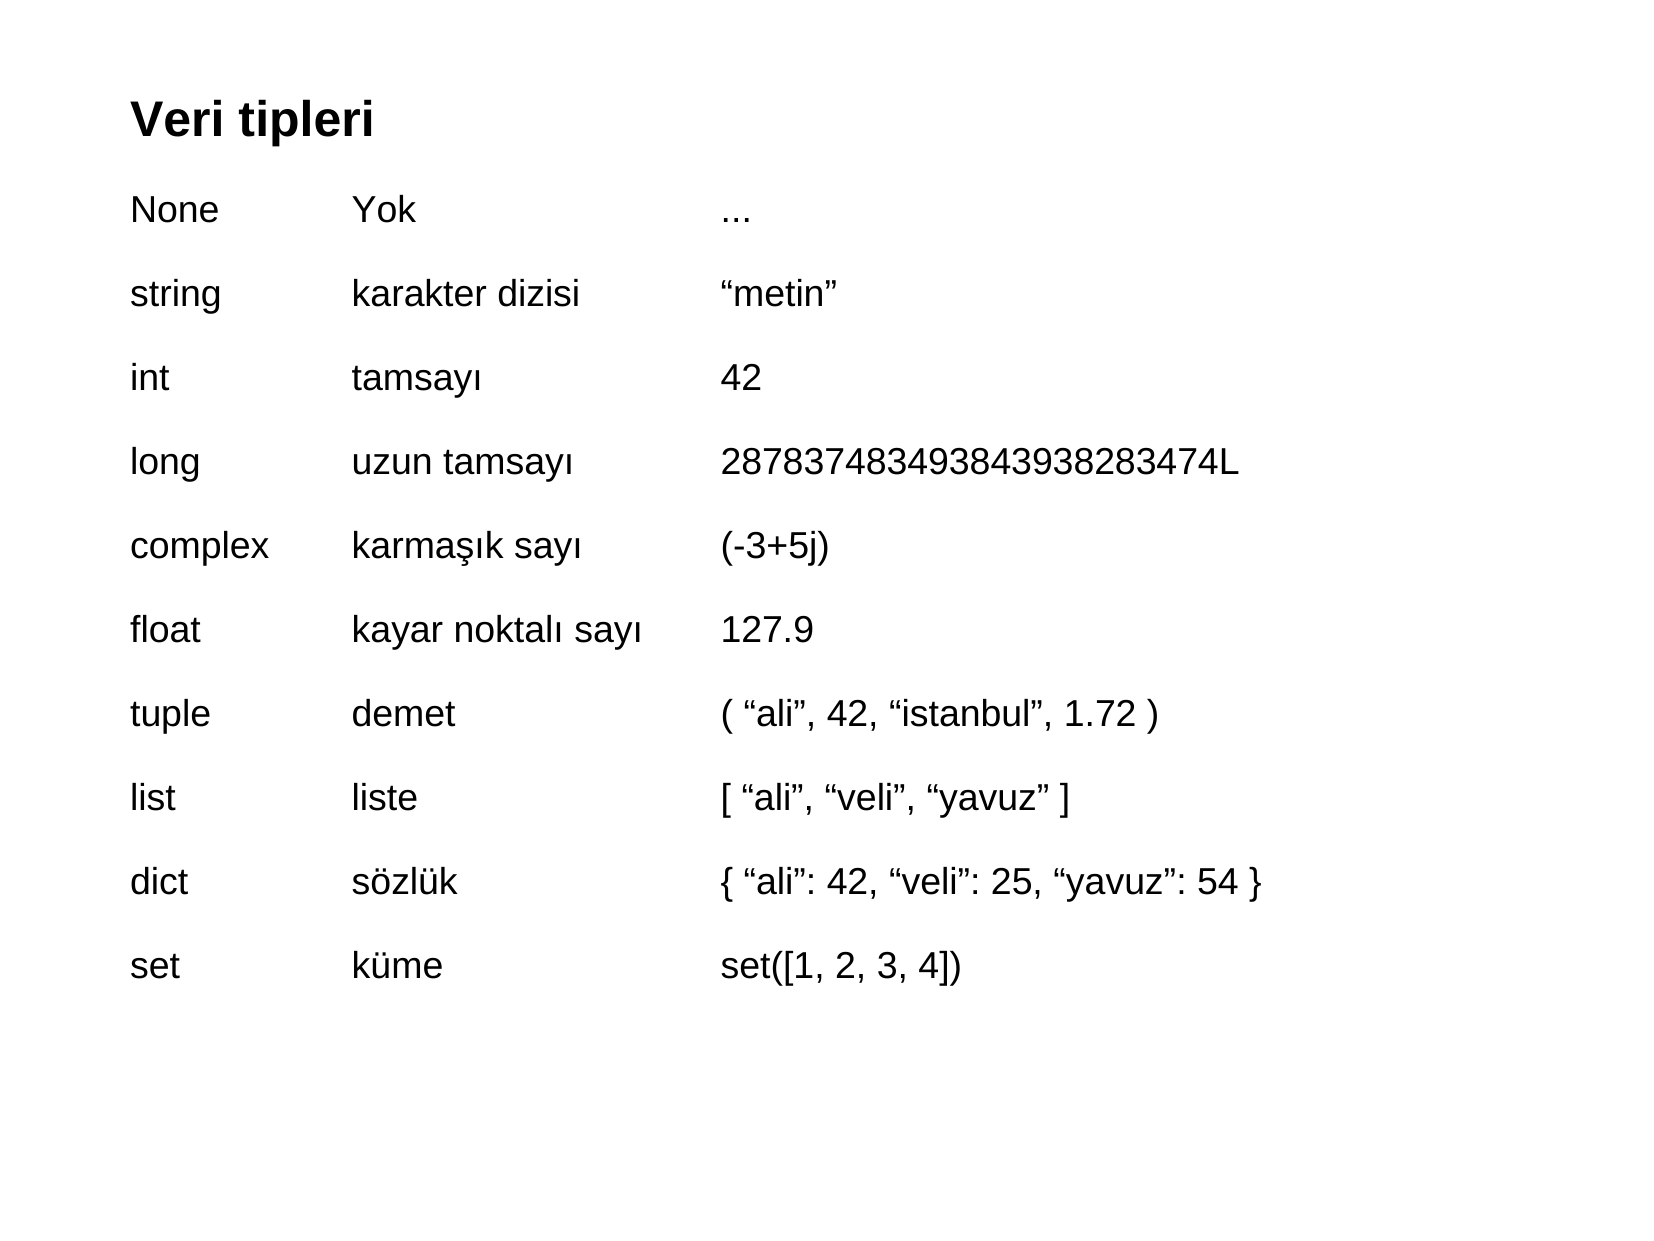

Veri tipleri
None		Yok					...
string		karakter dizisi		“metin”
int			tamsayı				42
long			uzun tamsayı		287837483493843938283474L
complex		karmaşık sayı		(-3+5j)
float			kayar noktalı sayı		127.9
tuple		demet				( “ali”, 42, “istanbul”, 1.72 )
list			liste 				[ “ali”, “veli”, “yavuz” ]
dict			sözlük				{ “ali”: 42, “veli”: 25, “yavuz”: 54 }
set			küme				set([1, 2, 3, 4])